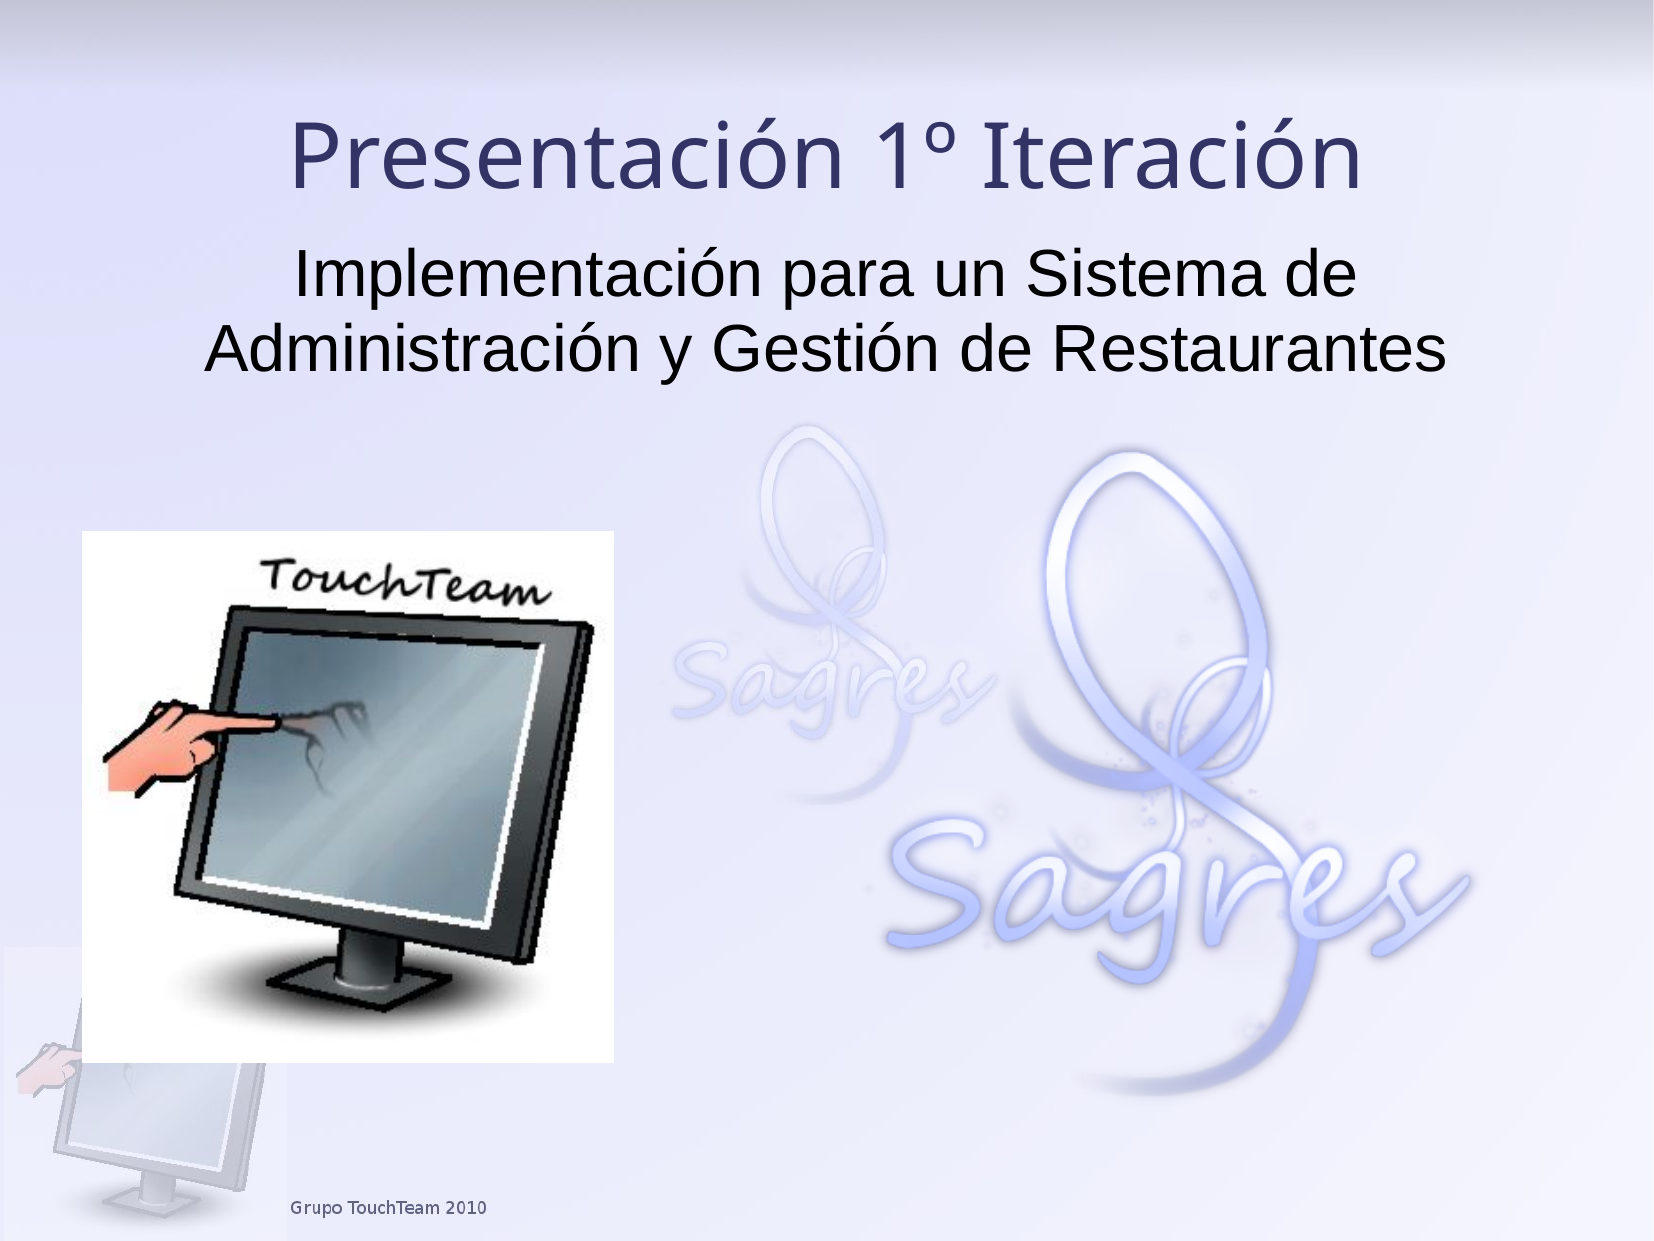

# Presentación 1º Iteración
Implementación para un Sistema de Administración y Gestión de Restaurantes